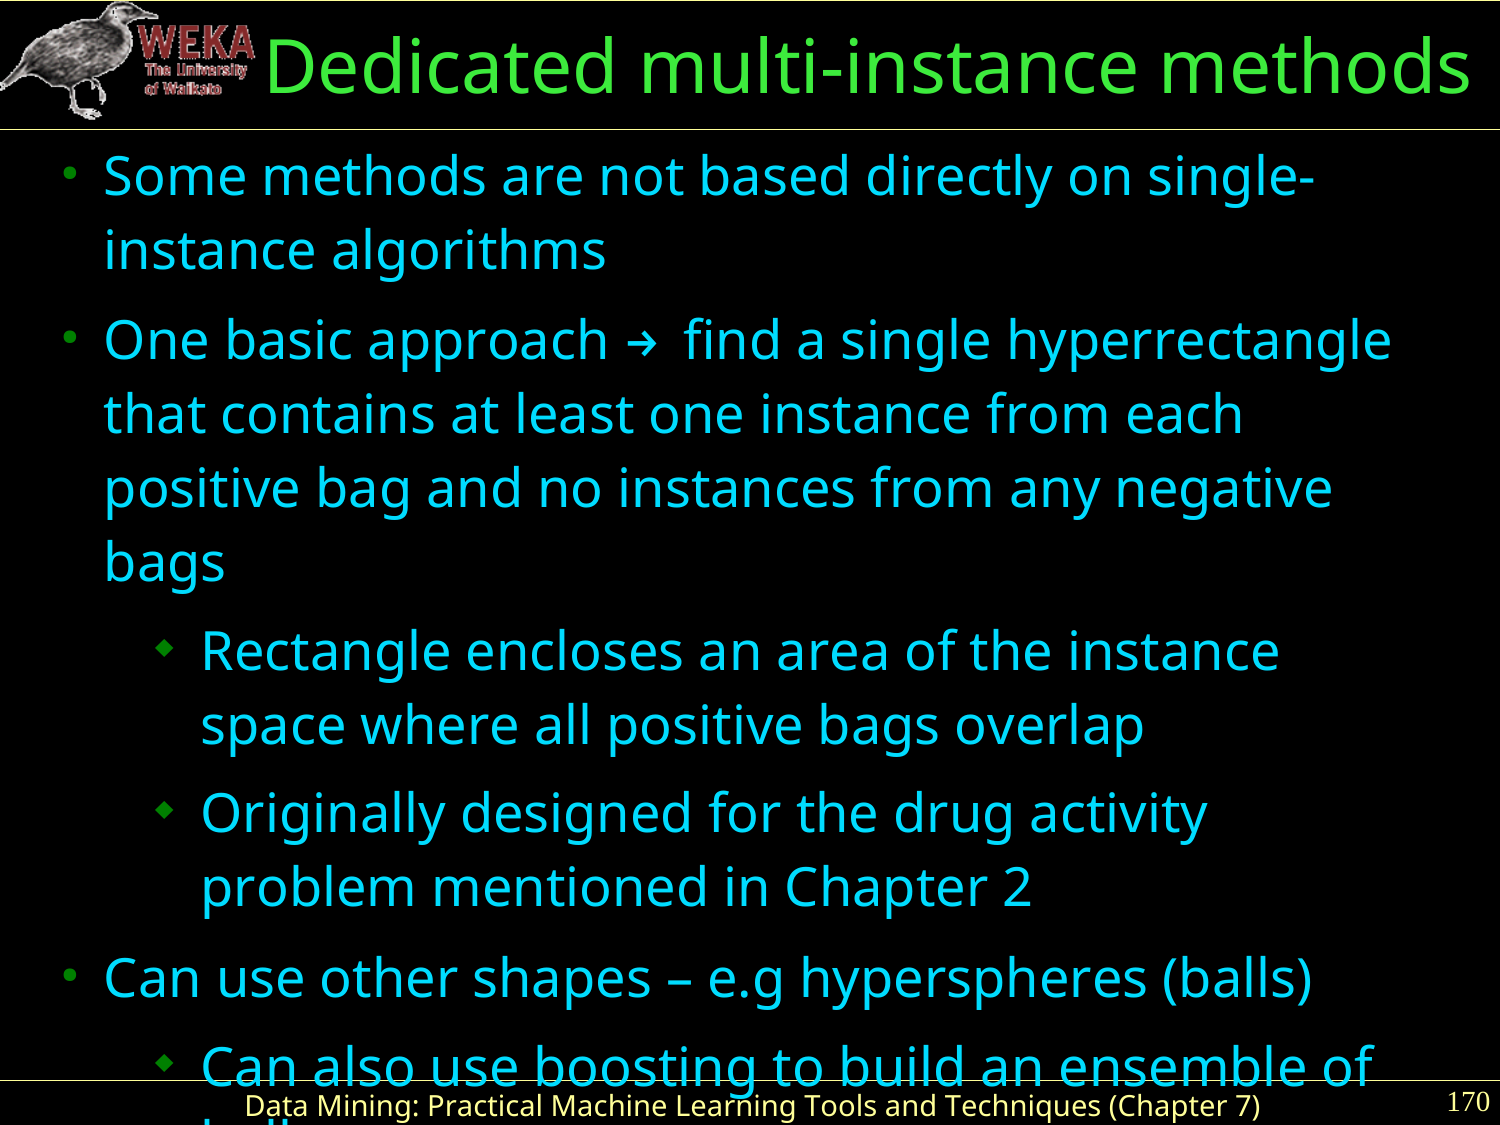

# Dedicated multi-instance methods
Some methods are not based directly on single-instance algorithms
One basic approach → find a single hyperrectangle that contains at least one instance from each positive bag and no instances from any negative bags
Rectangle encloses an area of the instance space where all positive bags overlap
Originally designed for the drug activity problem mentioned in Chapter 2
Can use other shapes – e.g hyperspheres (balls)
Can also use boosting to build an ensemble of balls
Data Mining: Practical Machine Learning Tools and Techniques (Chapter 7)
170